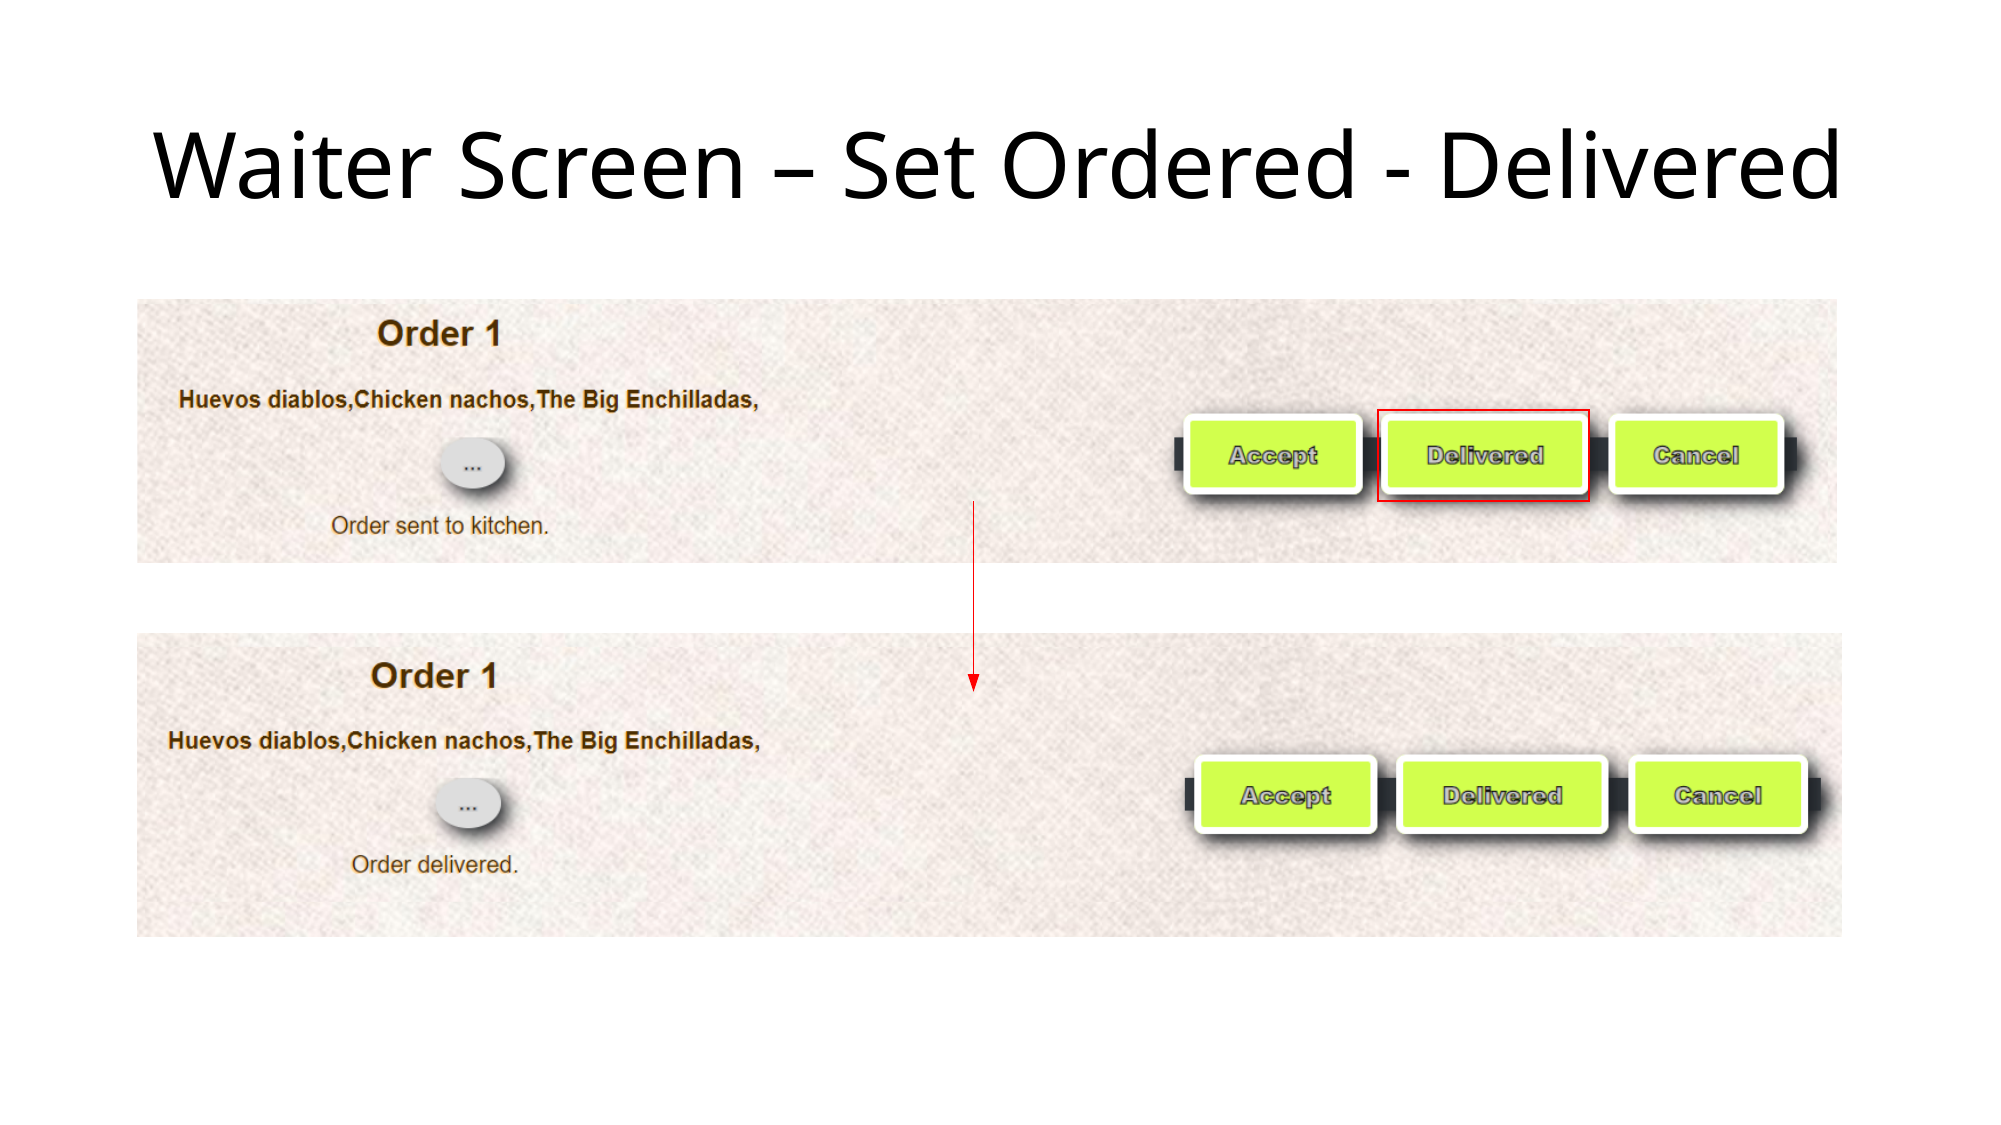

# Waiter Screen – Set Ordered - Delivered